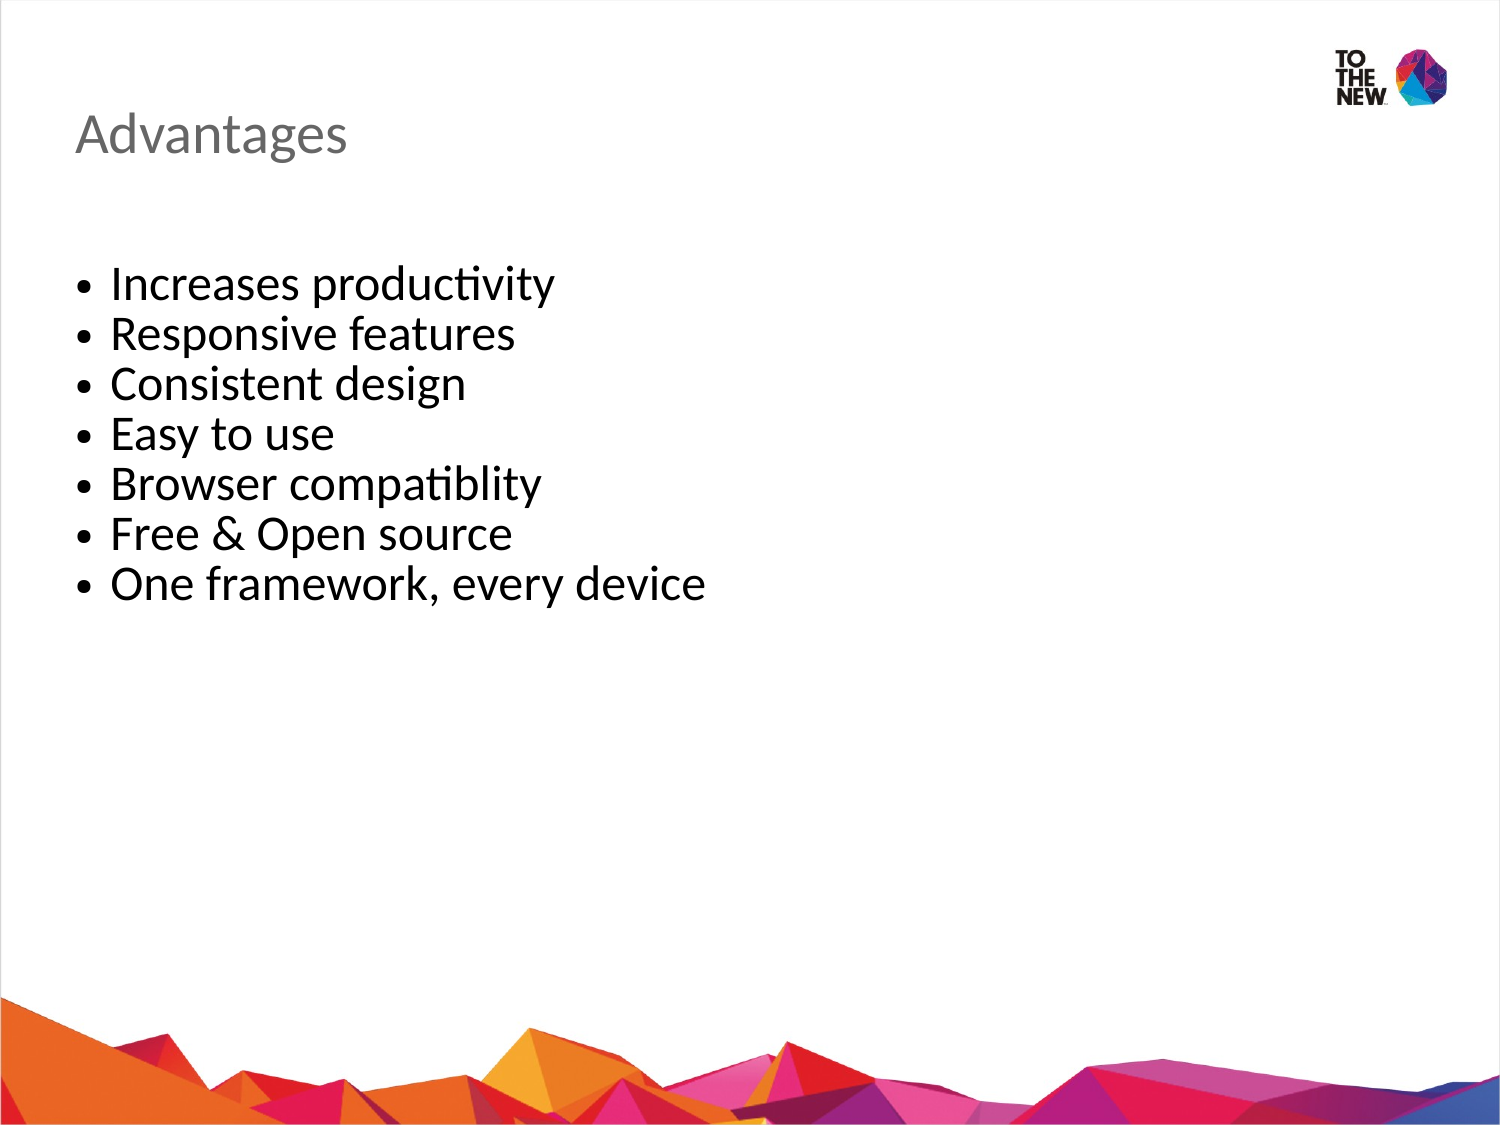

# Advantages
Increases productivity
Responsive features
Consistent design
Easy to use
Browser compatiblity
Free & Open source
One framework, every device